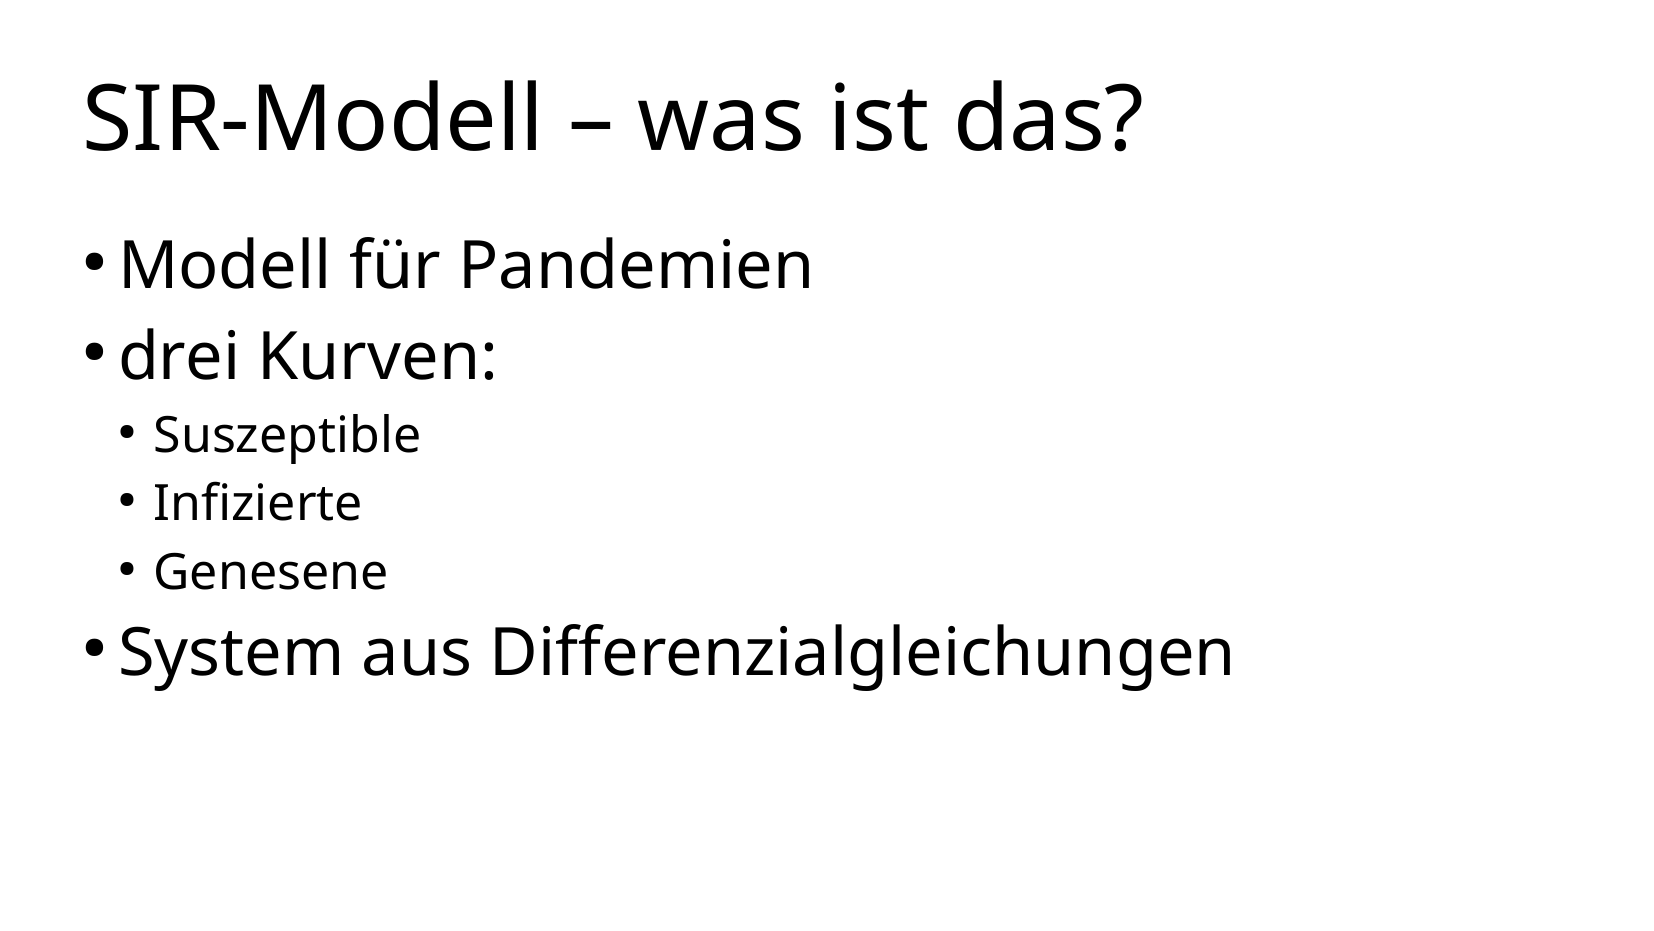

# SIR-Modell – was ist das?
Modell für Pandemien
drei Kurven:
Suszeptible
Infizierte
Genesene
System aus Differenzialgleichungen